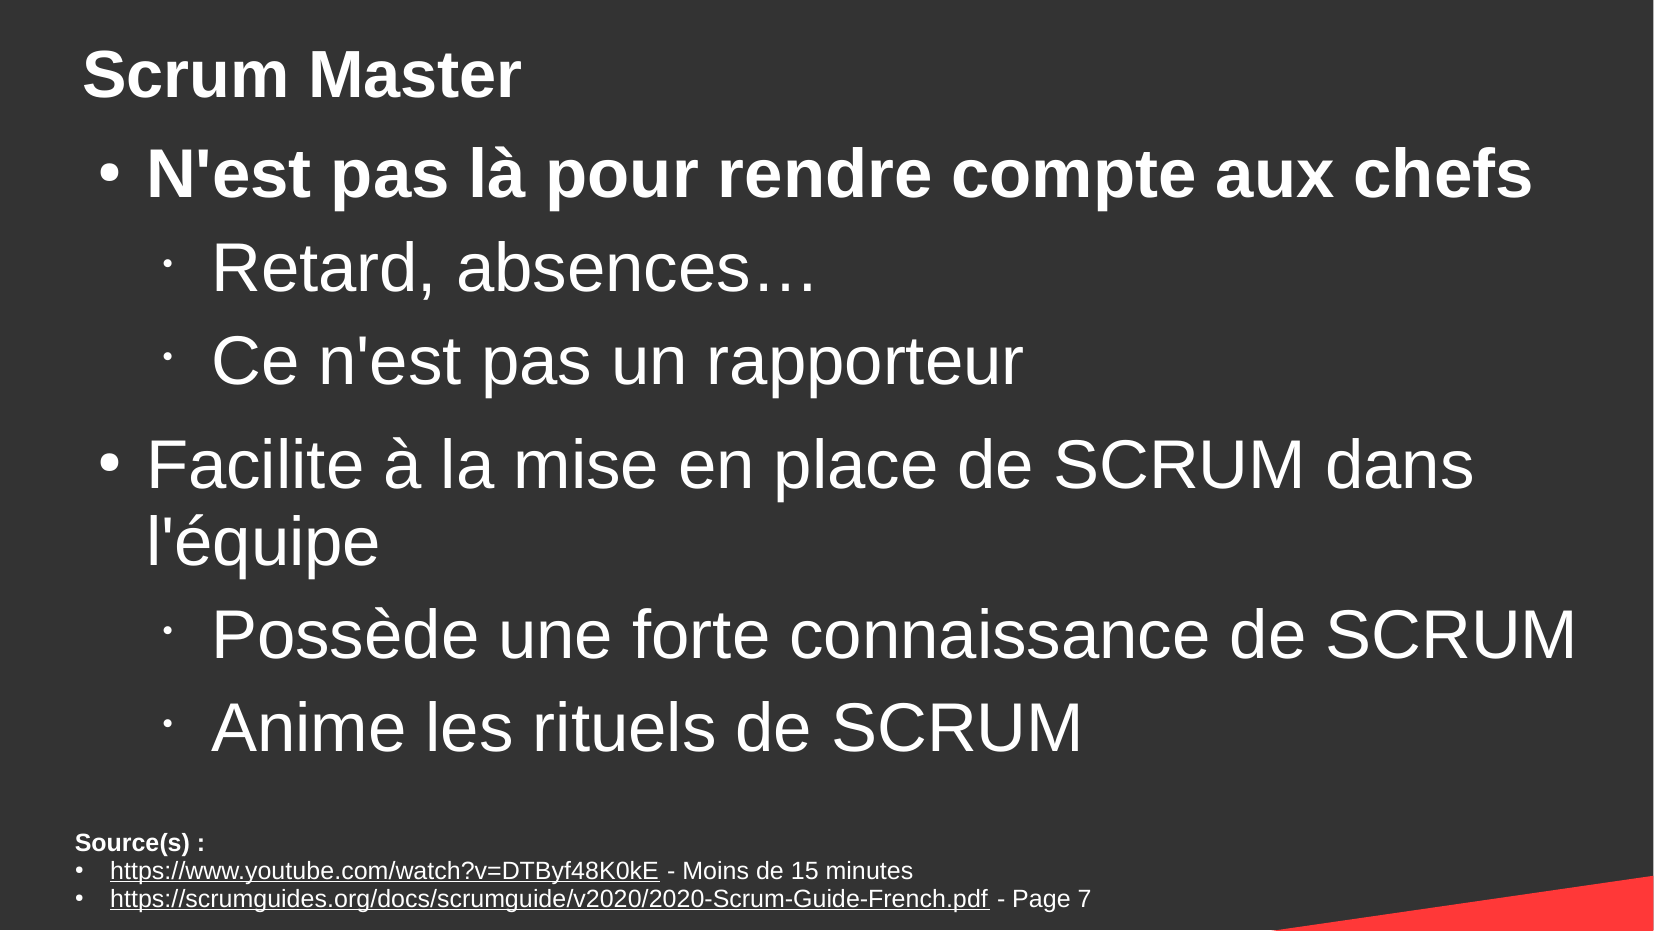

# Scrum Master
N'est pas là pour rendre compte aux chefs
Retard, absences…
Ce n'est pas un rapporteur
Facilite à la mise en place de SCRUM dans l'équipe
Possède une forte connaissance de SCRUM
Anime les rituels de SCRUM
Source(s) :
https://www.youtube.com/watch?v=DTByf48K0kE - Moins de 15 minutes
https://scrumguides.org/docs/scrumguide/v2020/2020-Scrum-Guide-French.pdf - Page 7